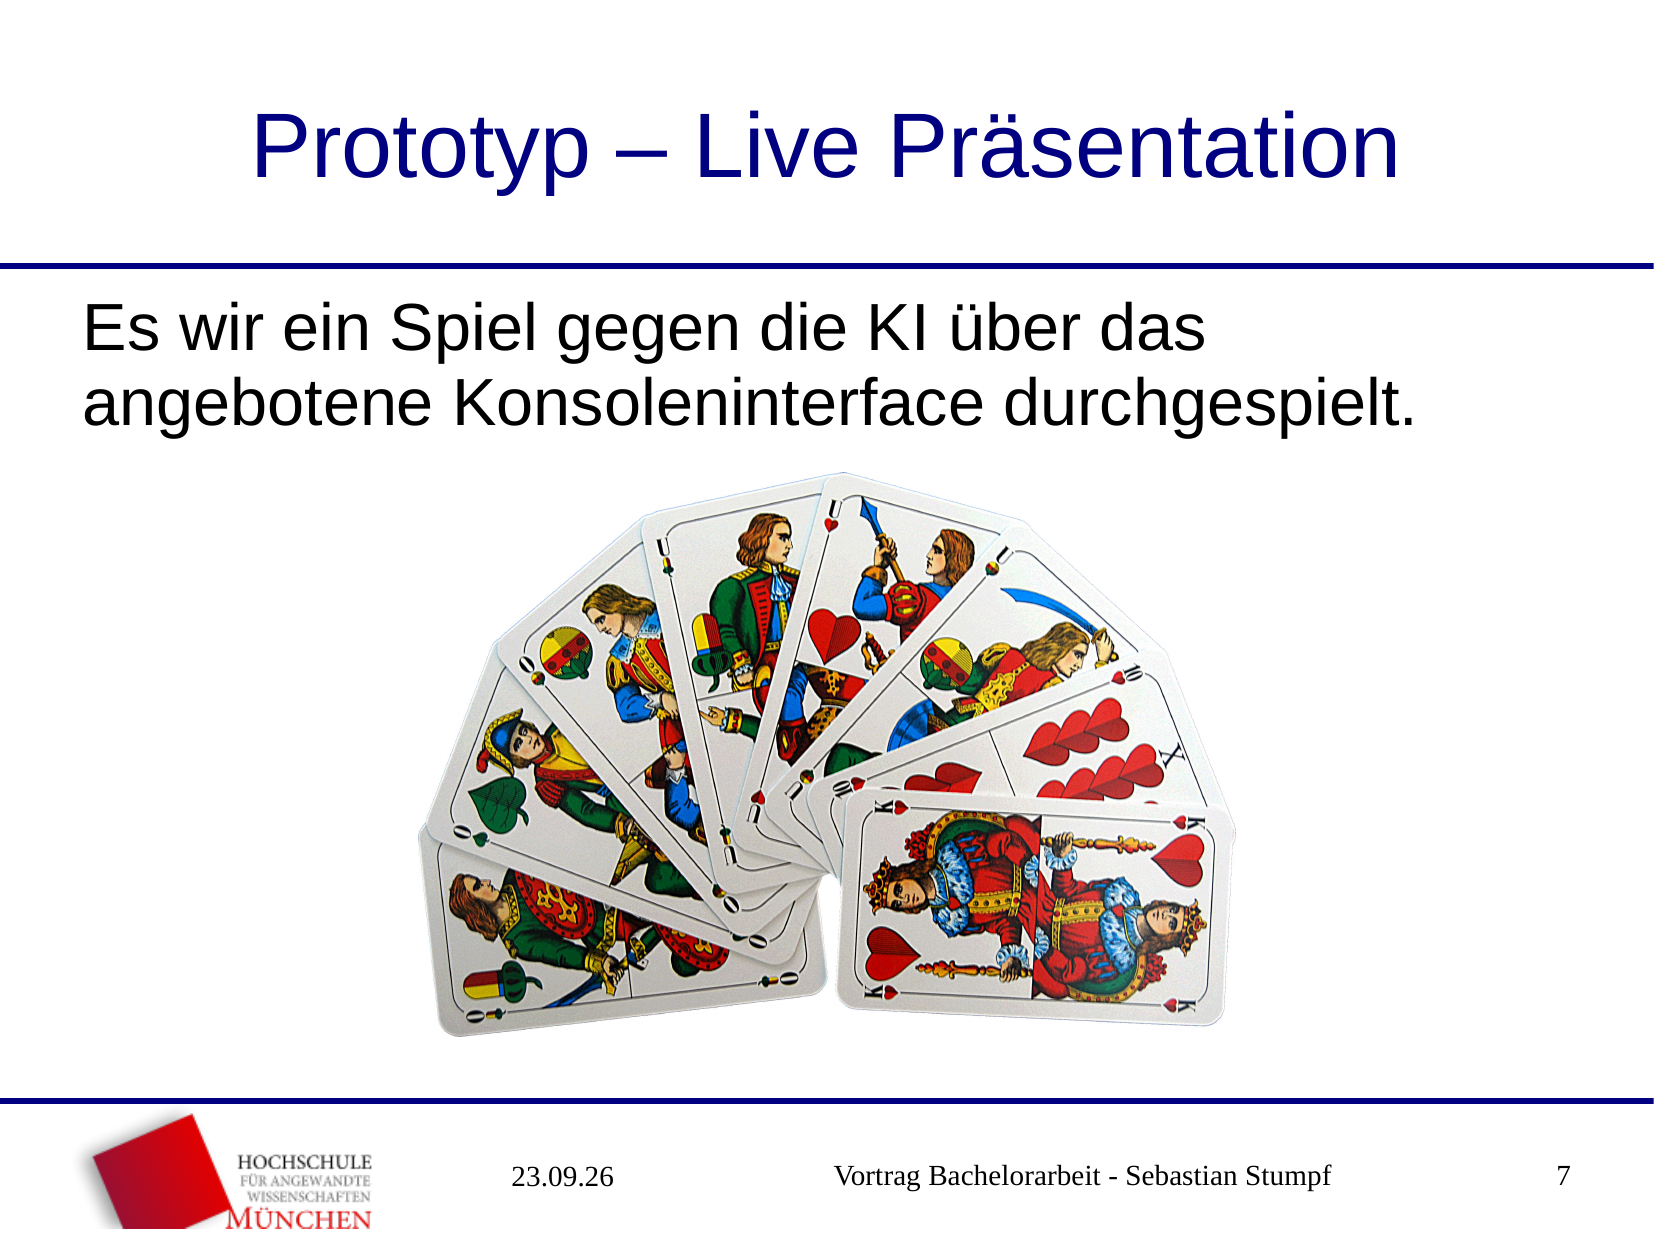

# Prototyp – Live Präsentation
Es wir ein Spiel gegen die KI über das angebotene Konsoleninterface durchgespielt.
Vortrag Bachelorarbeit - Sebastian Stumpf
7